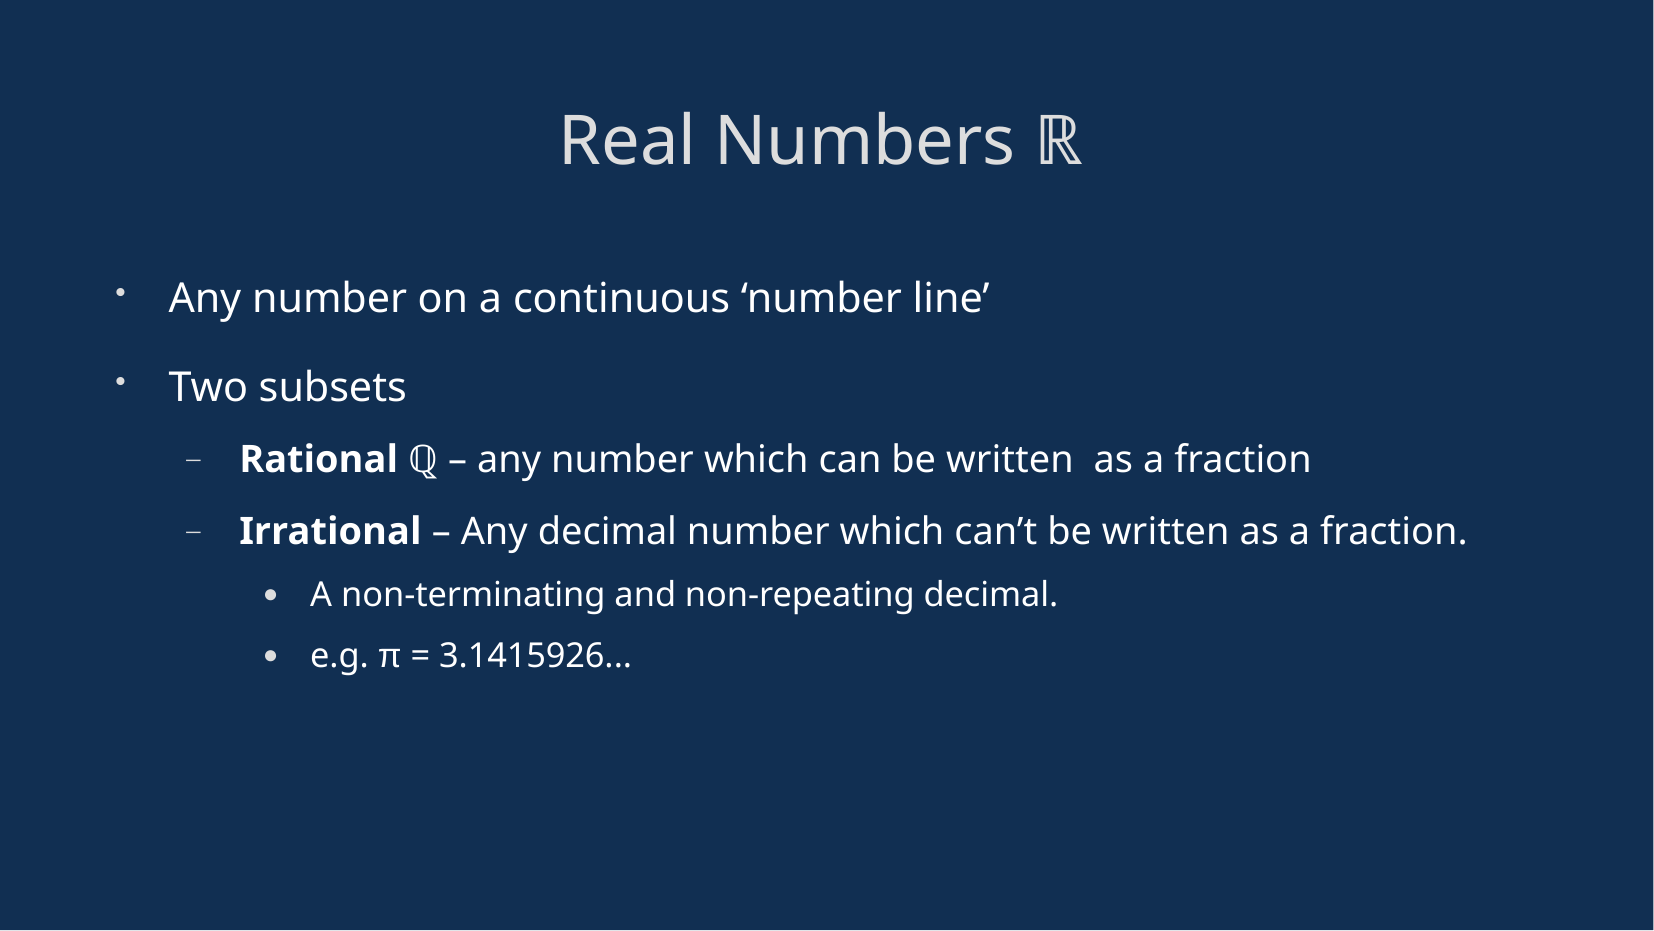

# Real Numbers ℝ
Any number on a continuous ‘number line’
Two subsets
Rational ℚ – any number which can be written as a fraction
Irrational – Any decimal number which can’t be written as a fraction.
A non-terminating and non-repeating decimal.
e.g. π = 3.1415926...